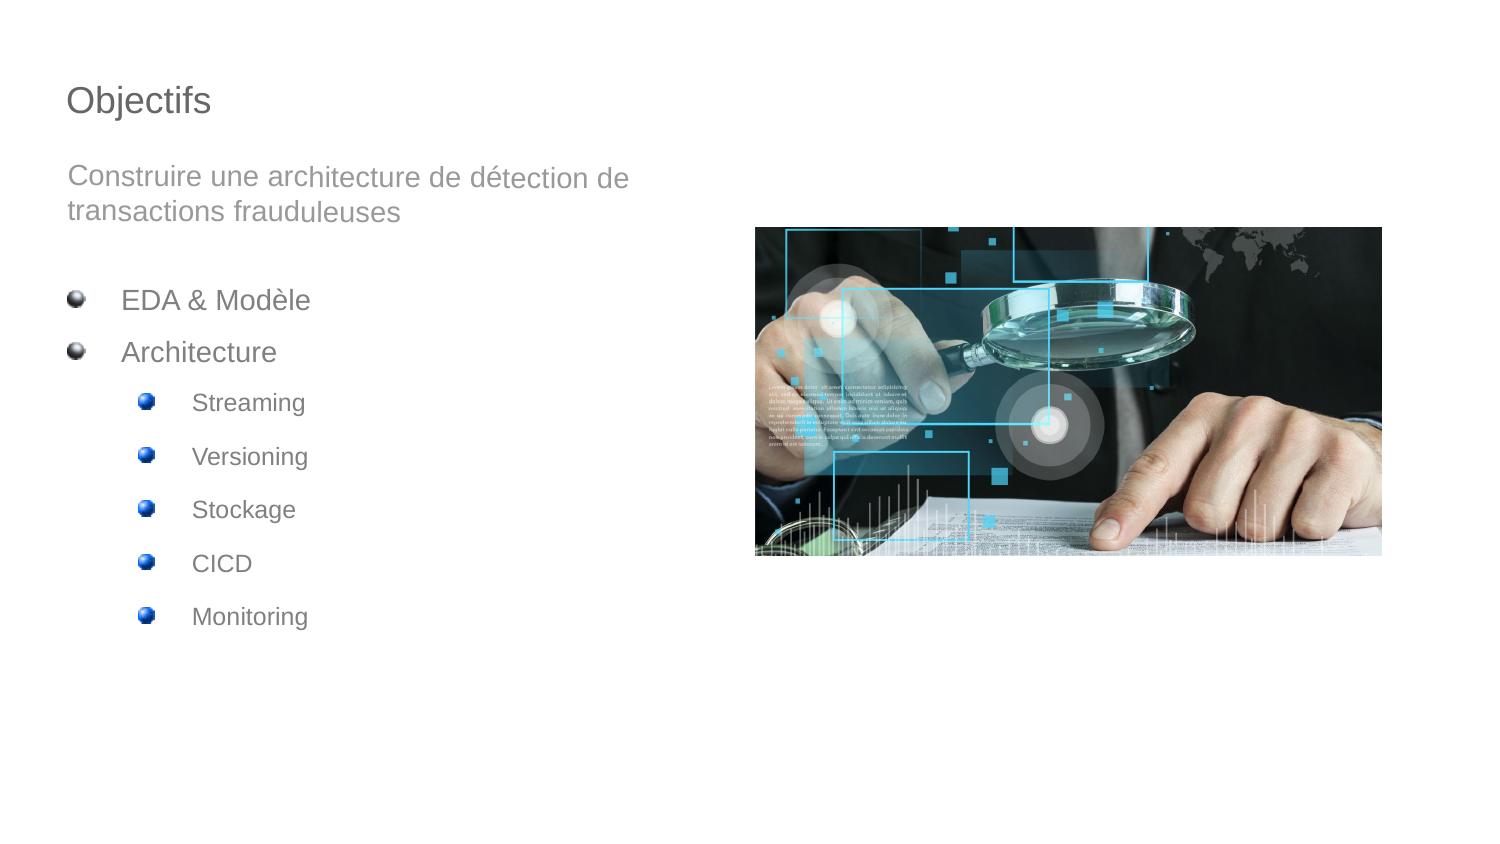

# Objectifs
Construire une architecture de détection de transactions frauduleuses
EDA & Modèle
Architecture
Streaming
Versioning
Stockage
CICD
Monitoring